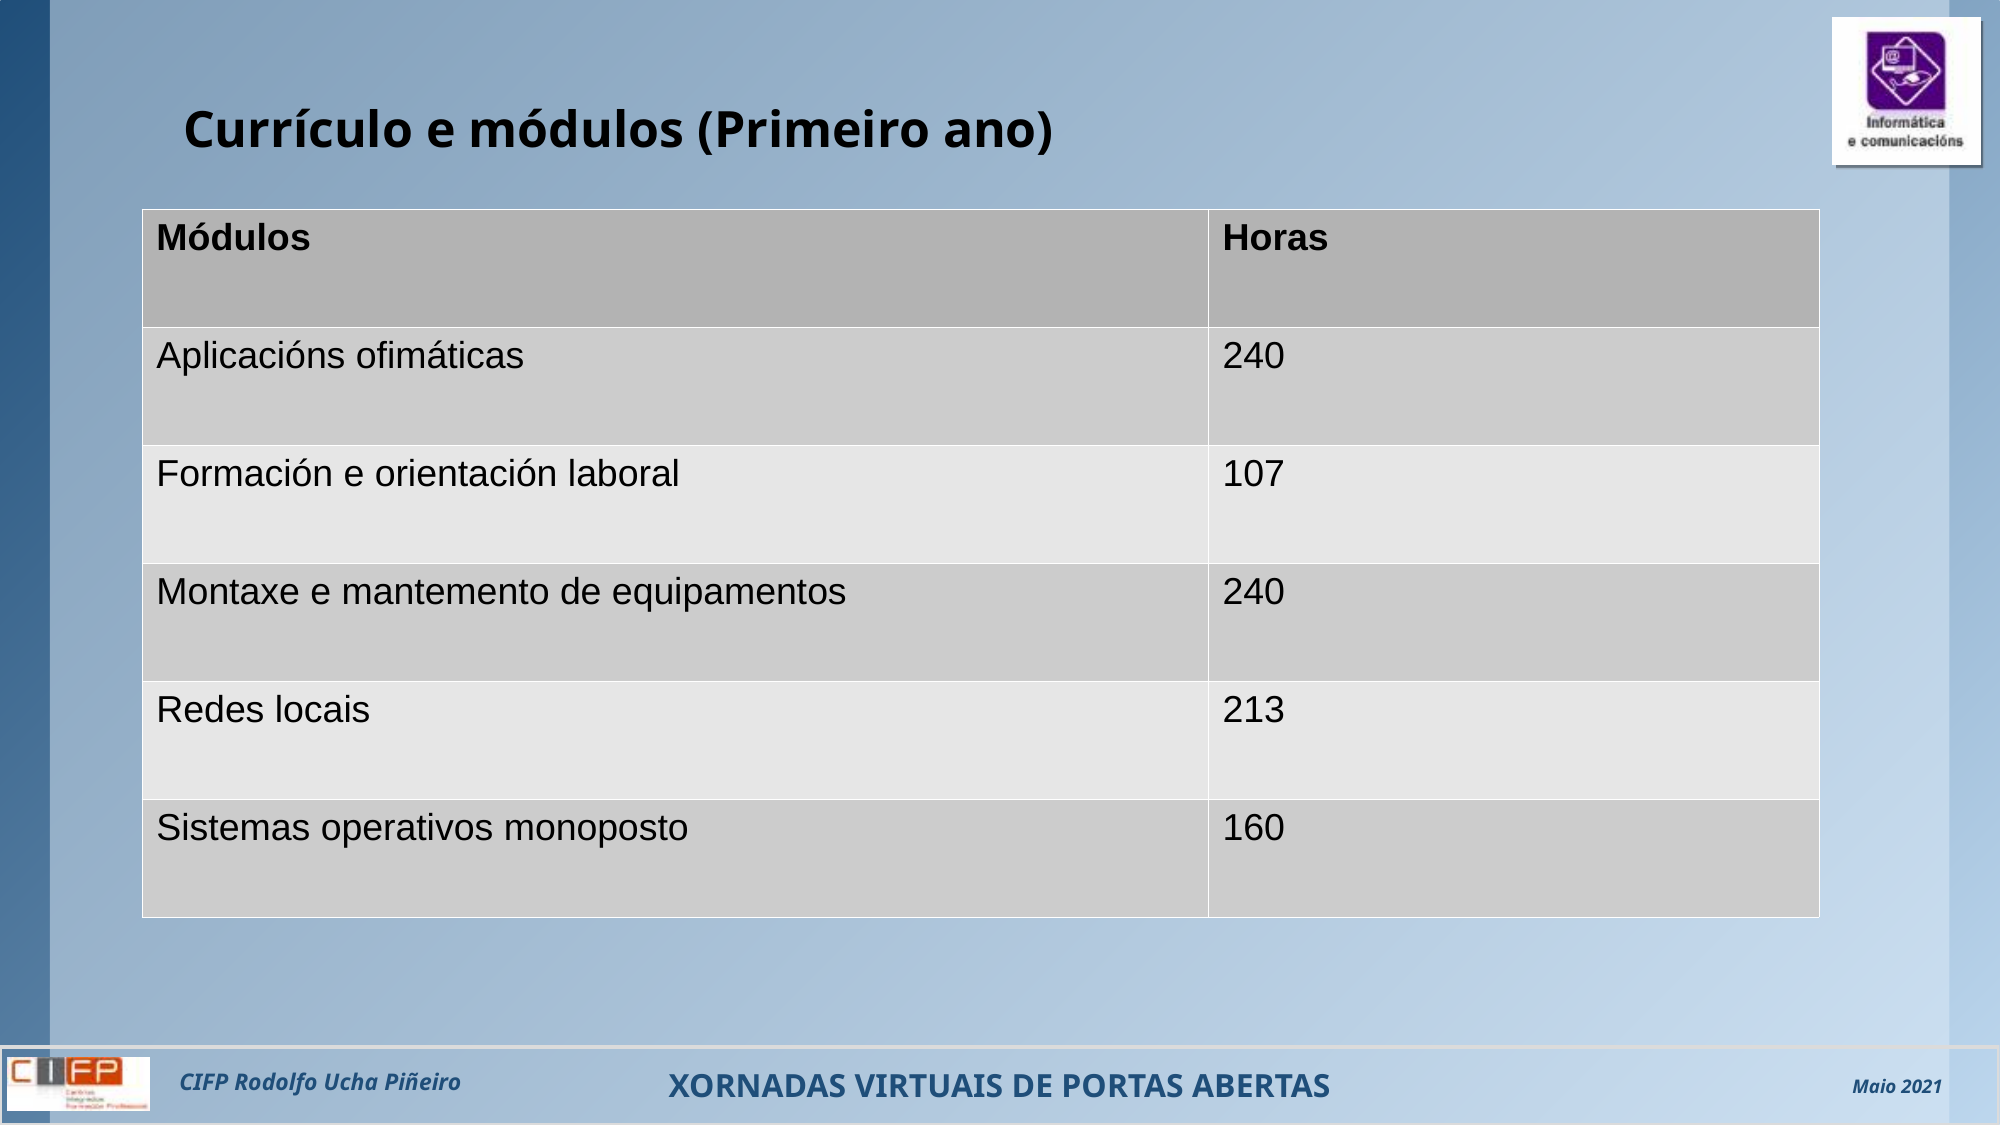

Currículo e módulos (Primeiro ano)
| Módulos | Horas |
| --- | --- |
| Aplicacións ofimáticas | 240 |
| Formación e orientación laboral | 107 |
| Montaxe e mantemento de equipamentos | 240 |
| Redes locais | 213 |
| Sistemas operativos monoposto | 160 |
CIFP Rodolfo Ucha Piñeiro
Maio 2021
XORNADAS VIRTUAIS DE PORTAS ABERTAS